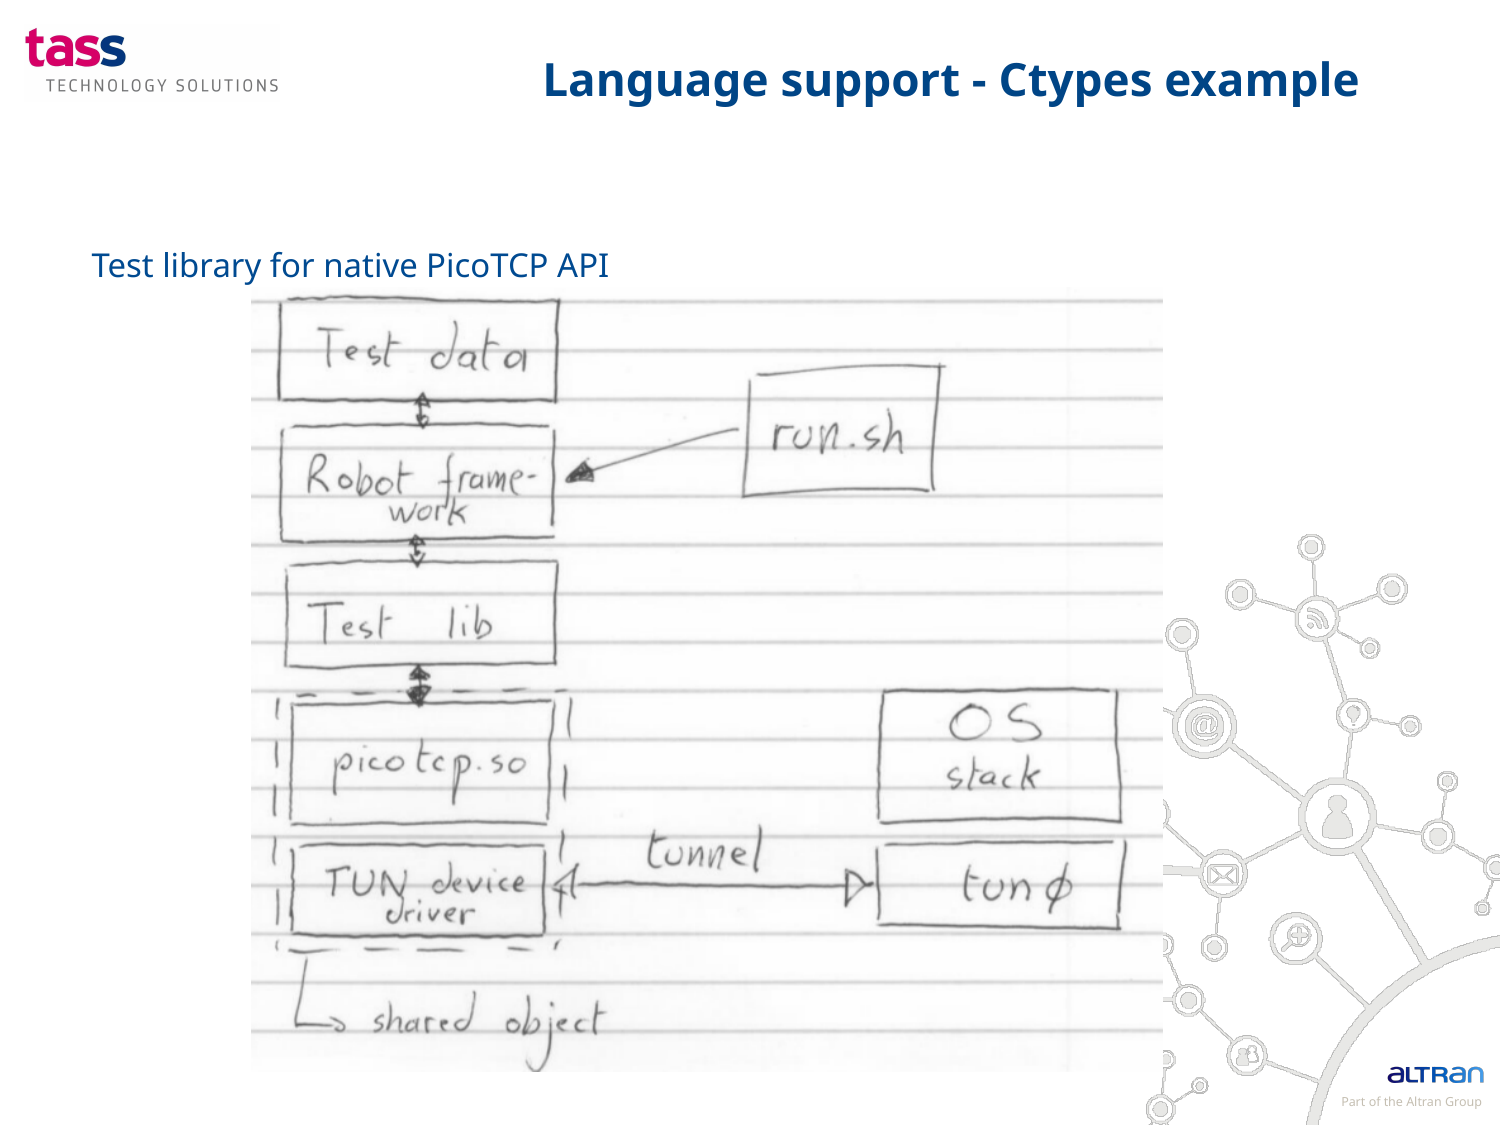

# Language support - Ctypes example
Test library for native PicoTCP API